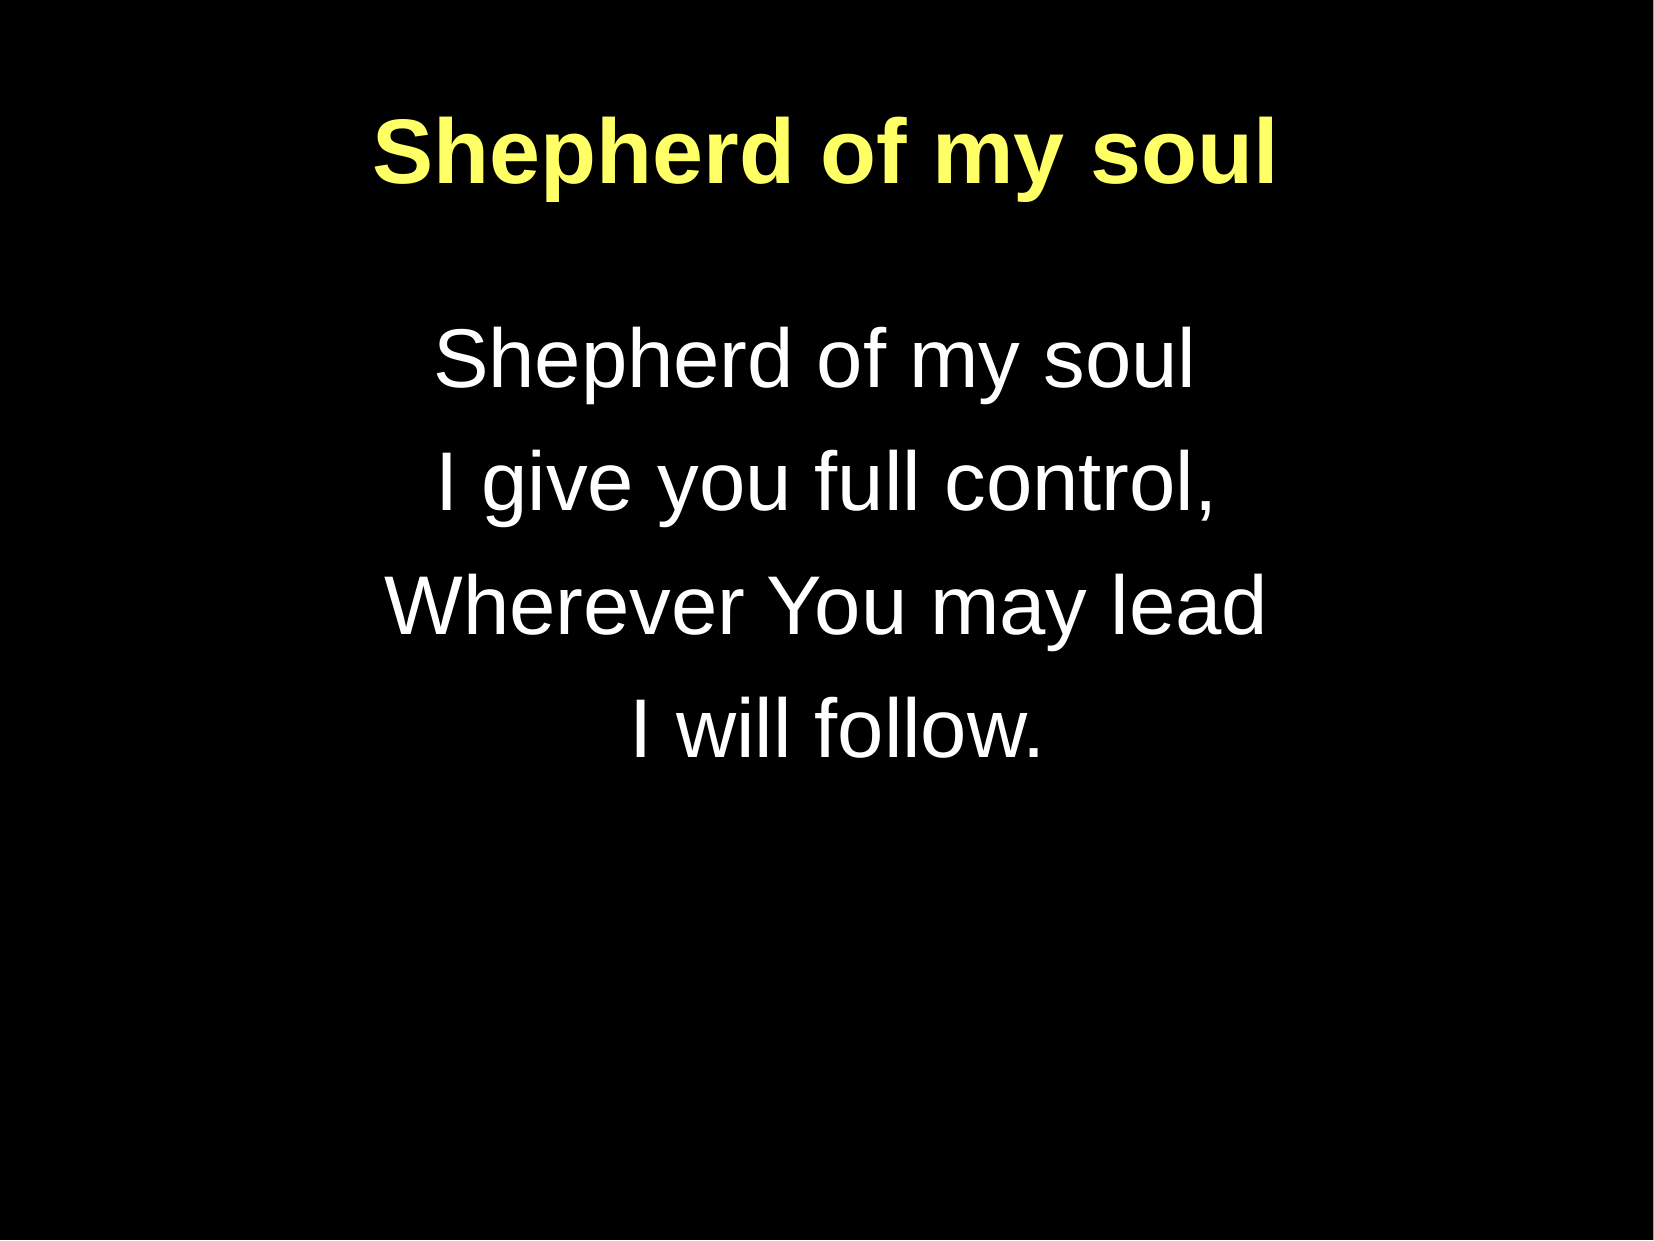

# Shepherd of my soul
Shepherd of my soul
I give you full control,
Wherever You may lead
 I will follow.